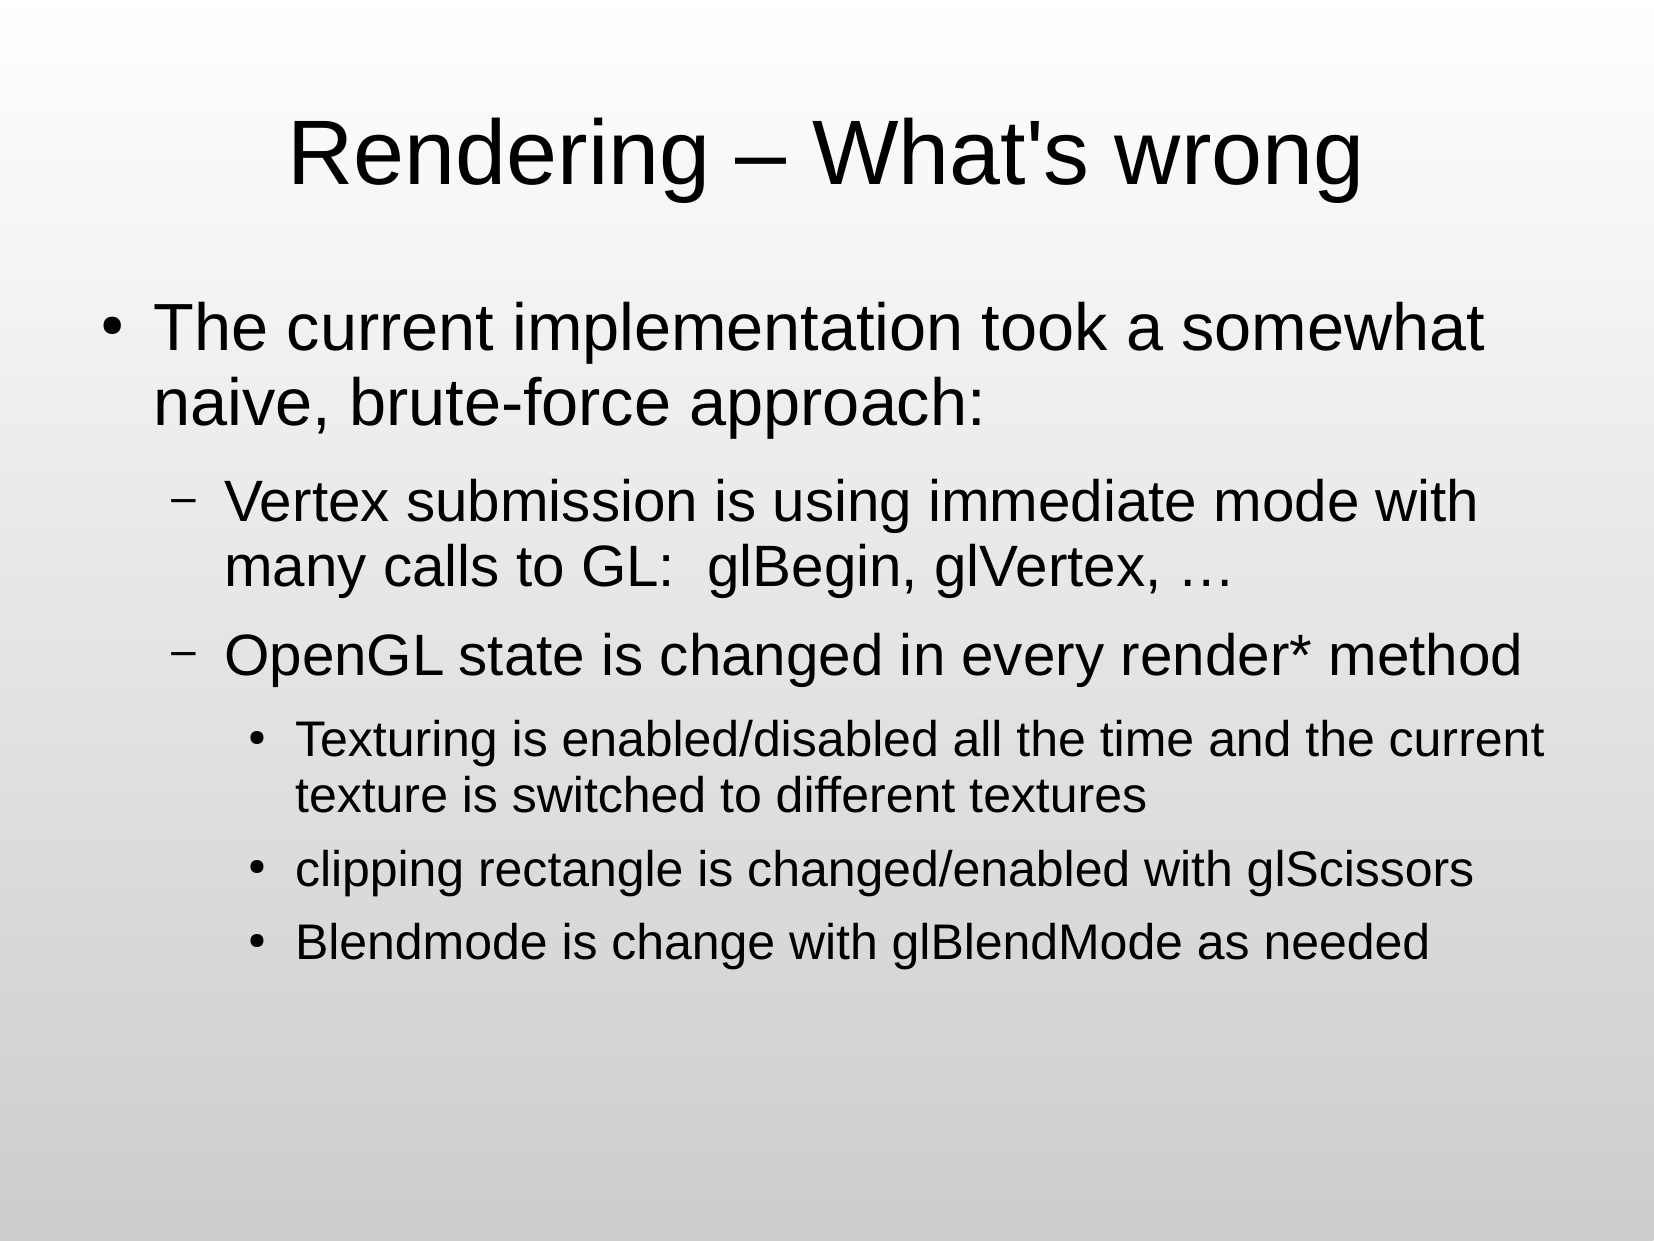

# Rendering – What's wrong
The current implementation took a somewhat naive, brute-force approach:
Vertex submission is using immediate mode with many calls to GL: glBegin, glVertex, …
OpenGL state is changed in every render* method
Texturing is enabled/disabled all the time and the current texture is switched to different textures
clipping rectangle is changed/enabled with glScissors
Blendmode is change with glBlendMode as needed